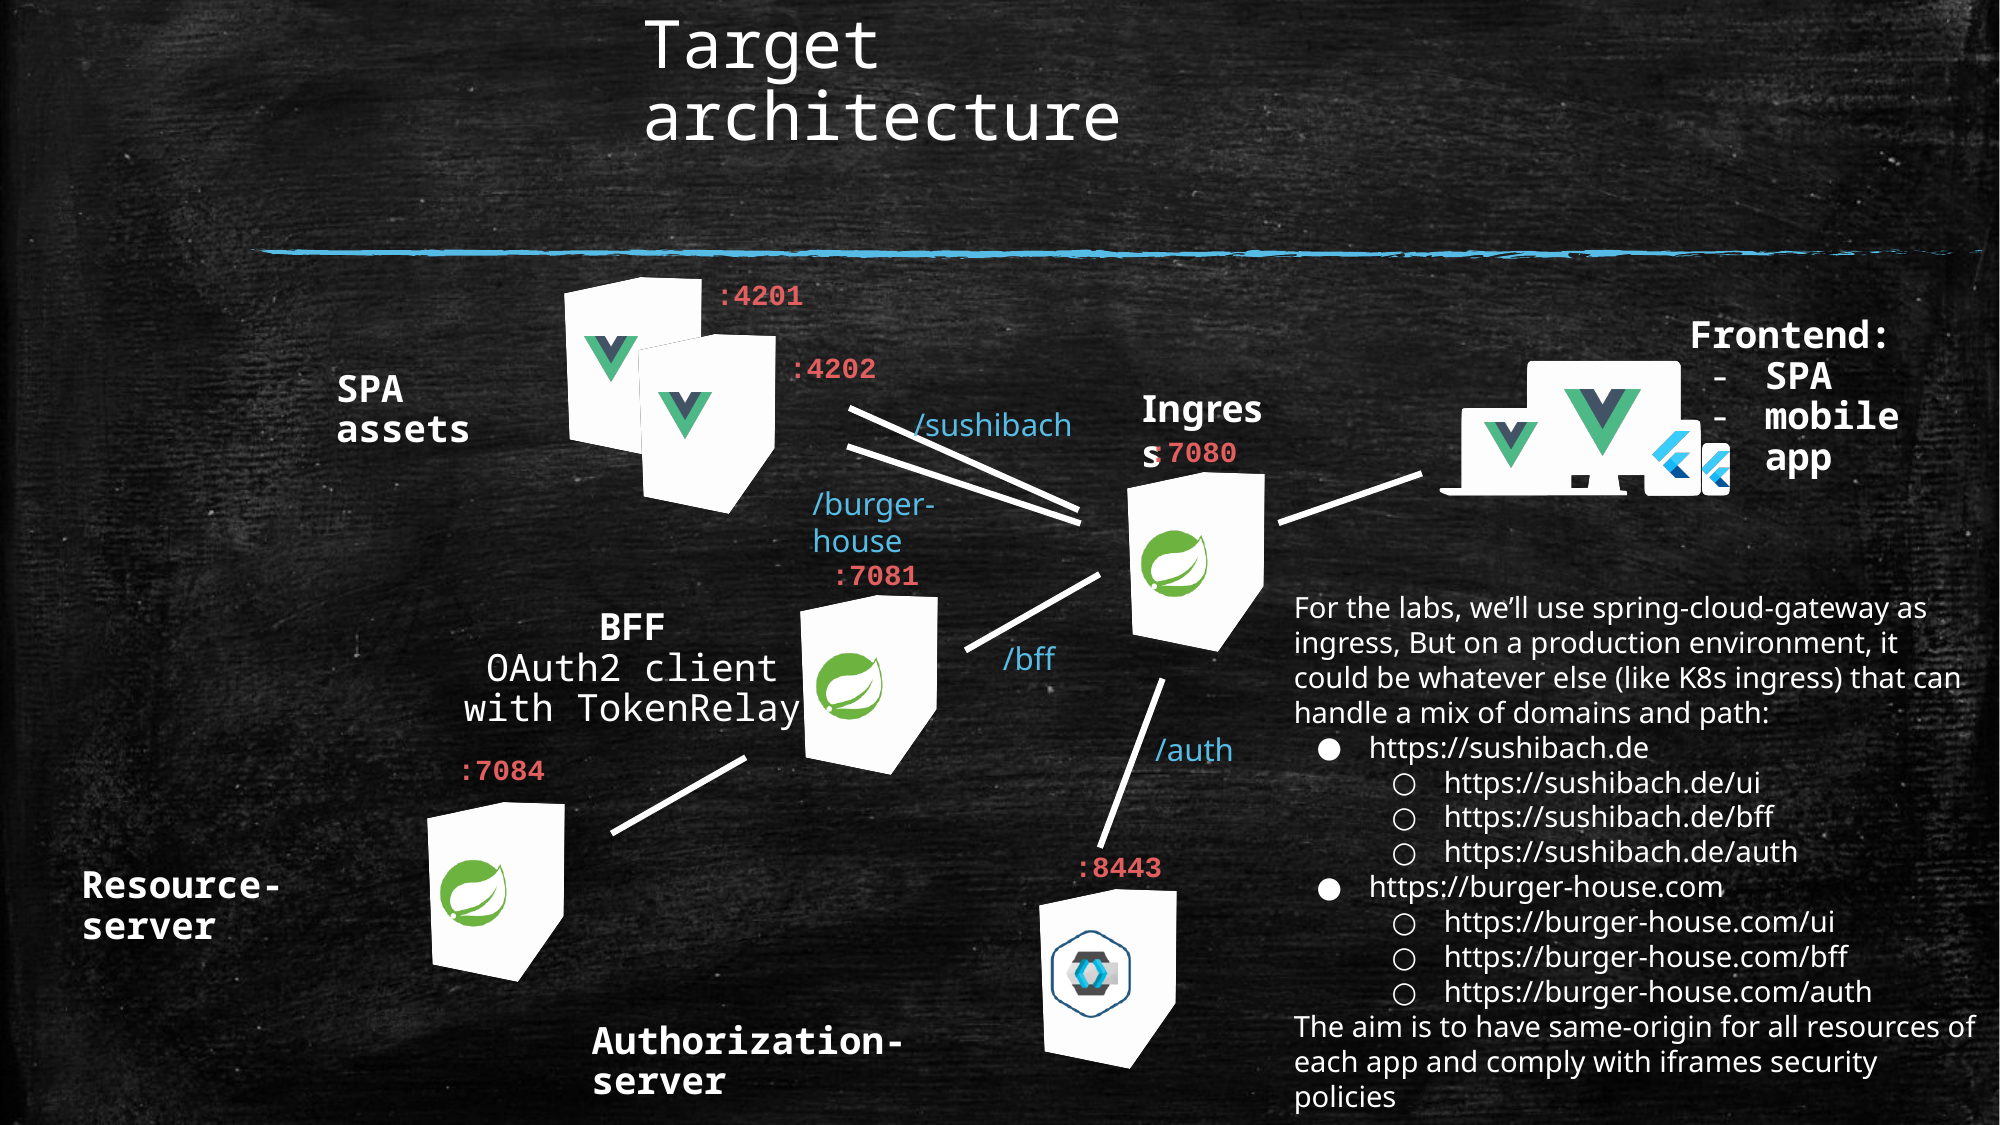

# Target architecture
:4201
Frontend:
SPA
mobile app
:4202
SPA assets
Ingress
/sushibach
:7080
/burger-house
:7081
For the labs, we’ll use spring-cloud-gateway as ingress, But on a production environment, it could be whatever else (like K8s ingress) that can handle a mix of domains and path:
https://sushibach.de
https://sushibach.de/ui
https://sushibach.de/bff
https://sushibach.de/auth
https://burger-house.com
https://burger-house.com/ui
https://burger-house.com/bff
https://burger-house.com/auth
The aim is to have same-origin for all resources of each app and comply with iframes security policies
BFF
OAuth2 client
with TokenRelay
/bff
/auth
:7084
:8443
Resource-server
Authorization-server